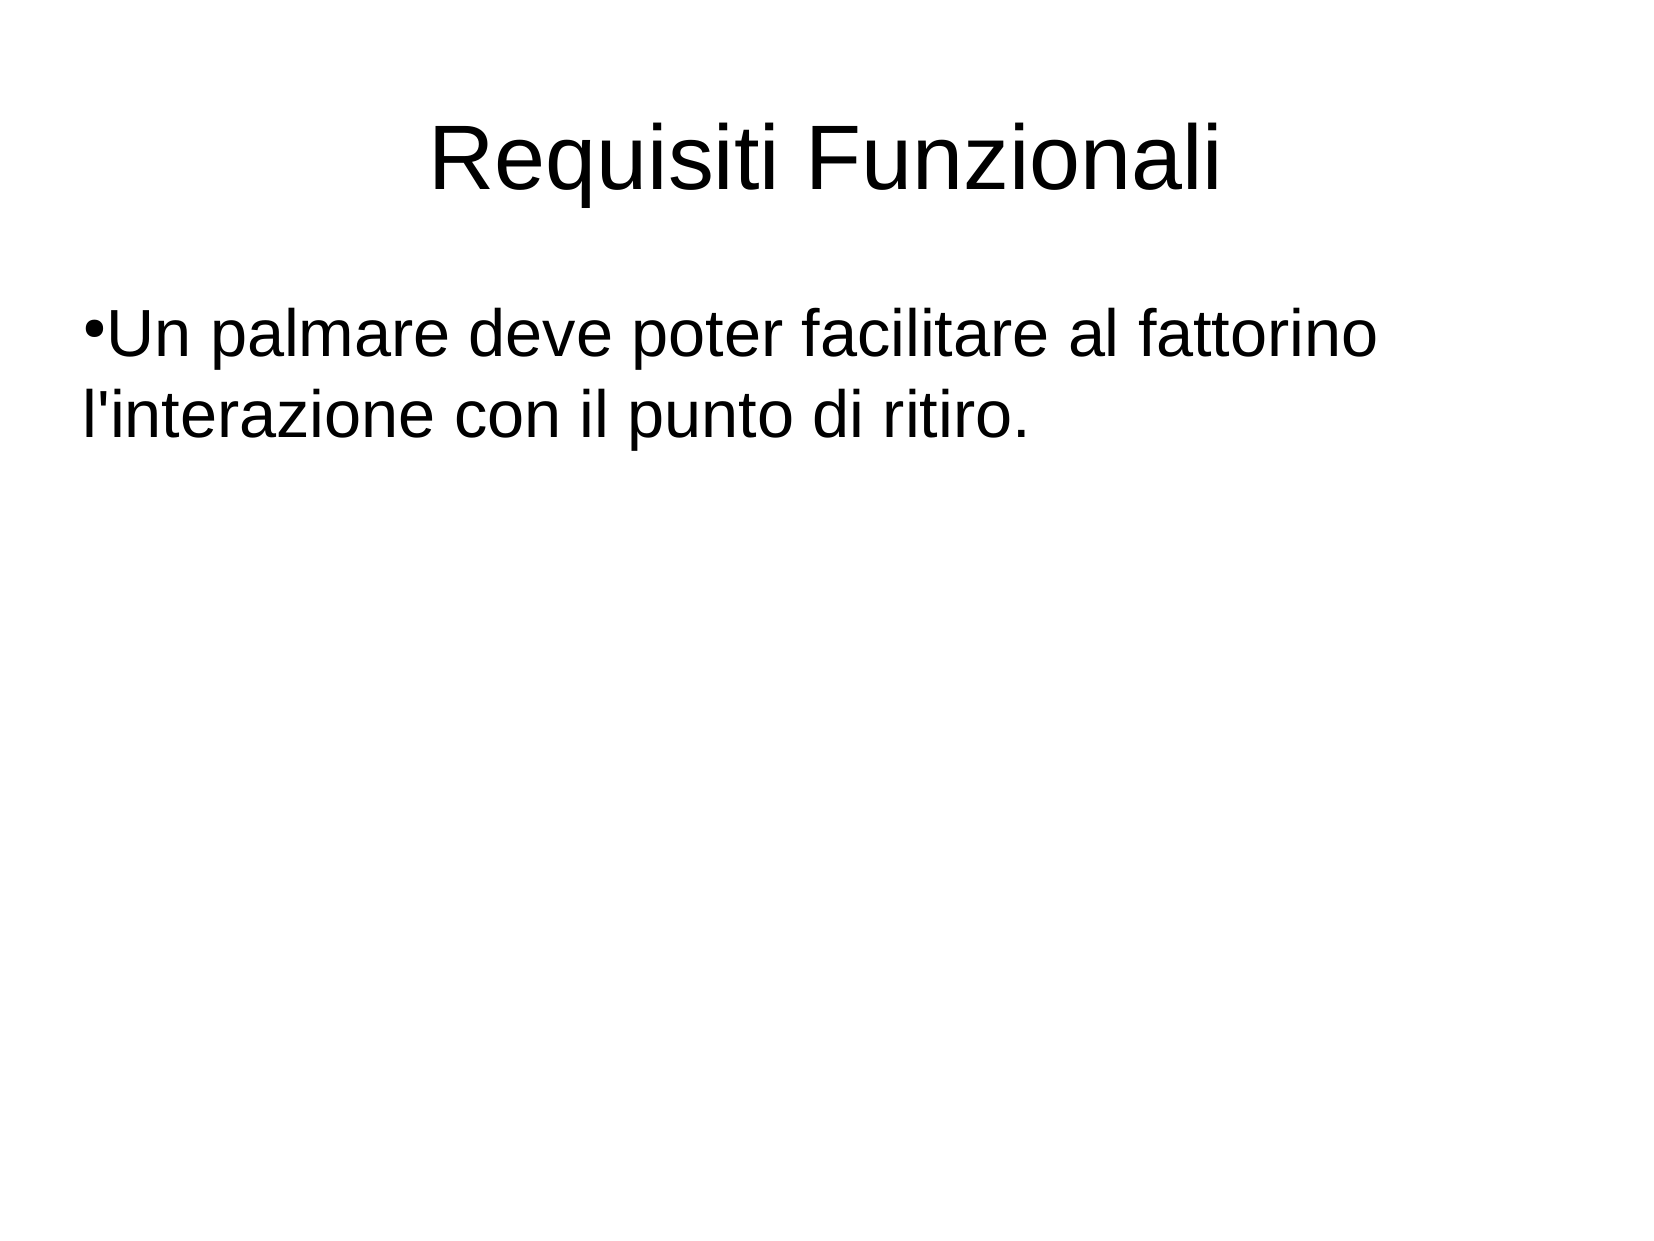

# Requisiti Funzionali
Un palmare deve poter facilitare al fattorino l'interazione con il punto di ritiro.